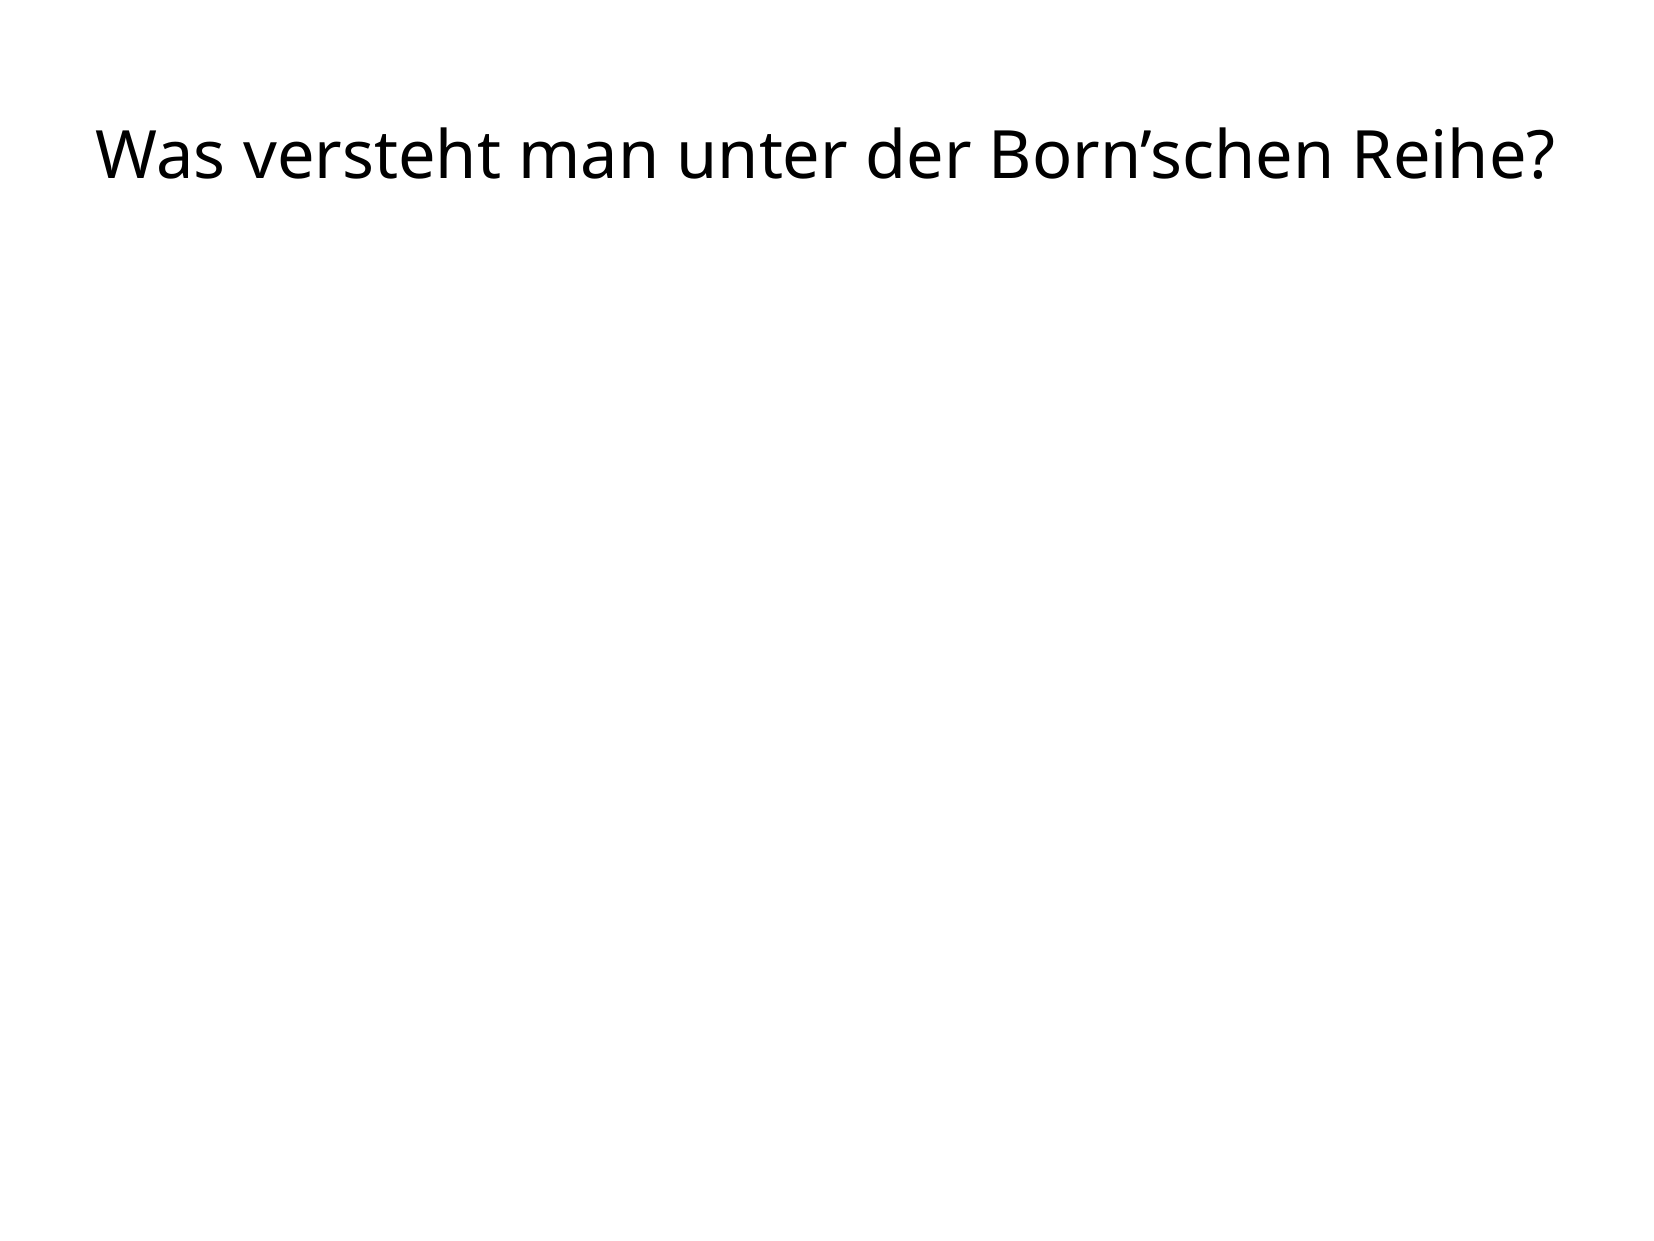

# Was versteht man unter der Born’schen Reihe?